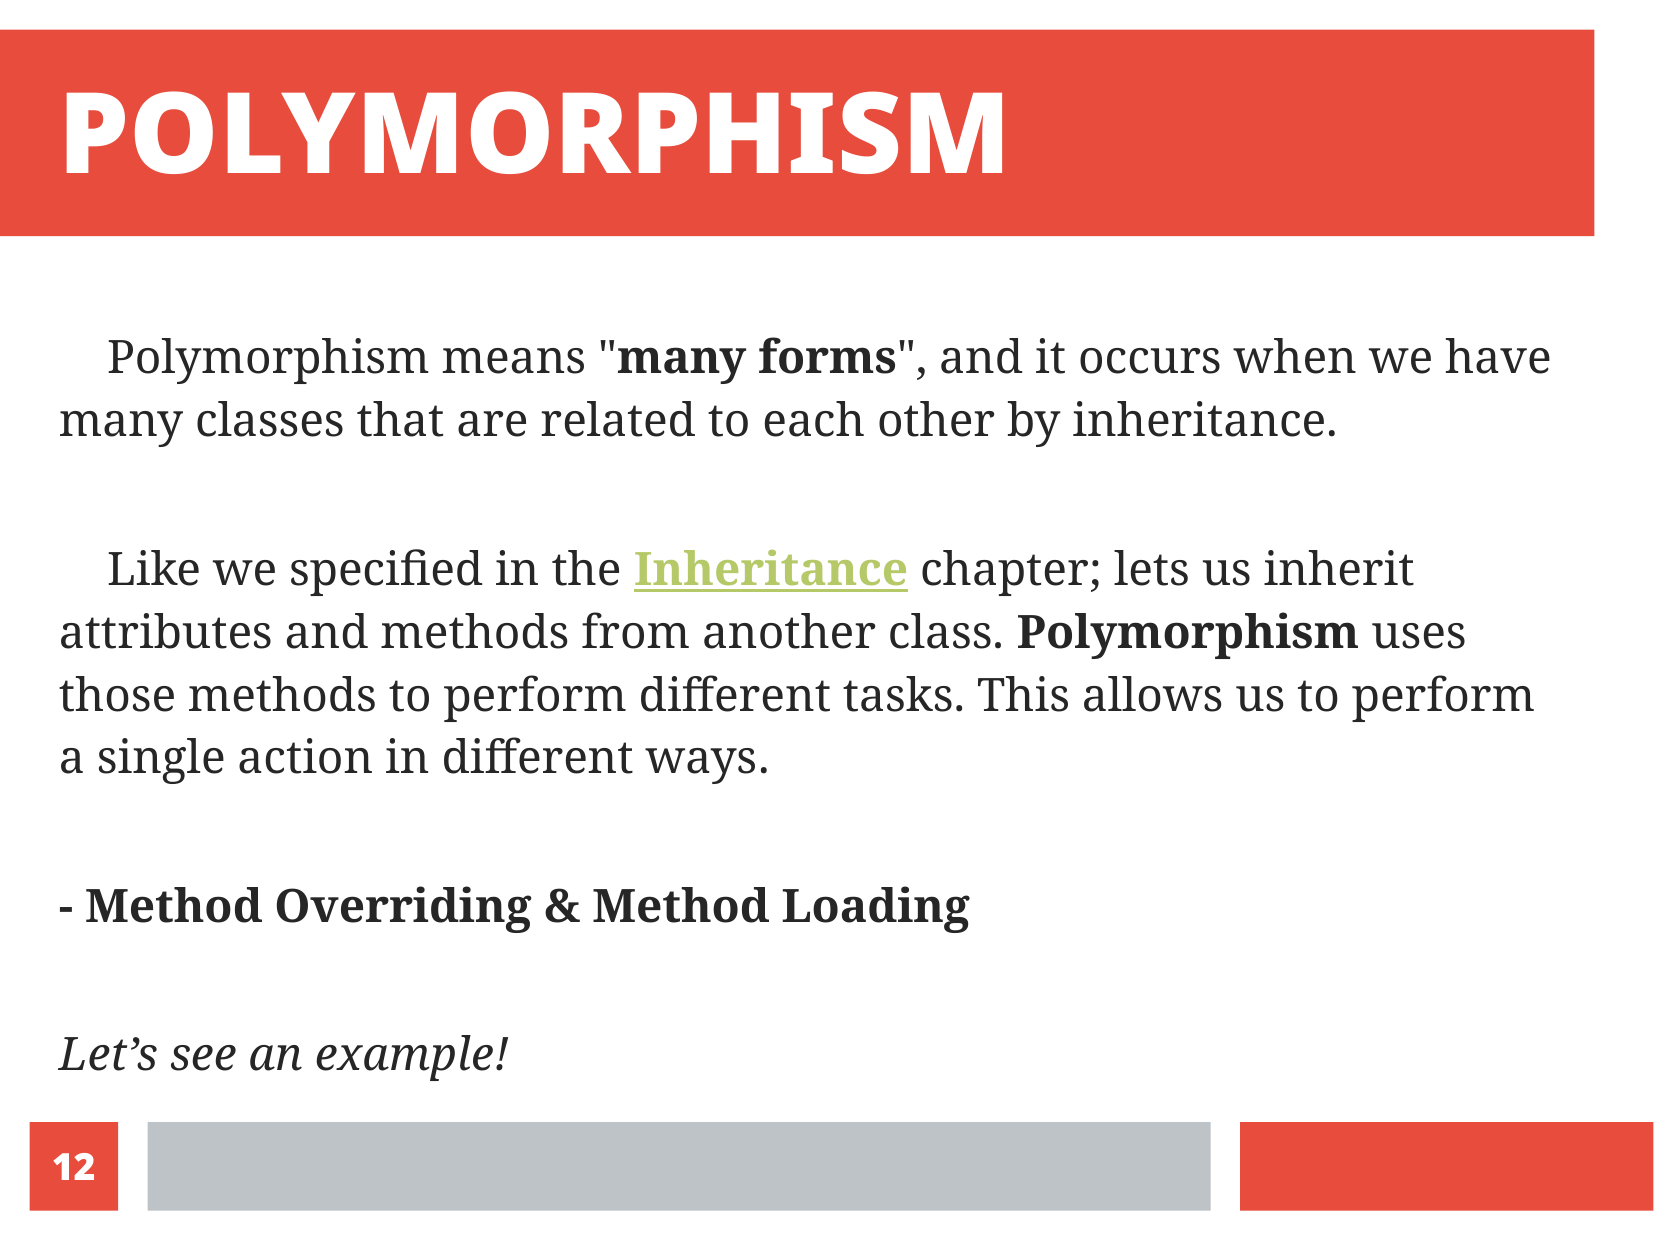

# POLYMORPHISM
 Polymorphism means "many forms", and it occurs when we have many classes that are related to each other by inheritance.
 Like we specified in the Inheritance chapter; lets us inherit attributes and methods from another class. Polymorphism uses those methods to perform different tasks. This allows us to perform a single action in different ways.
- Method Overriding & Method Loading
Let’s see an example!
12